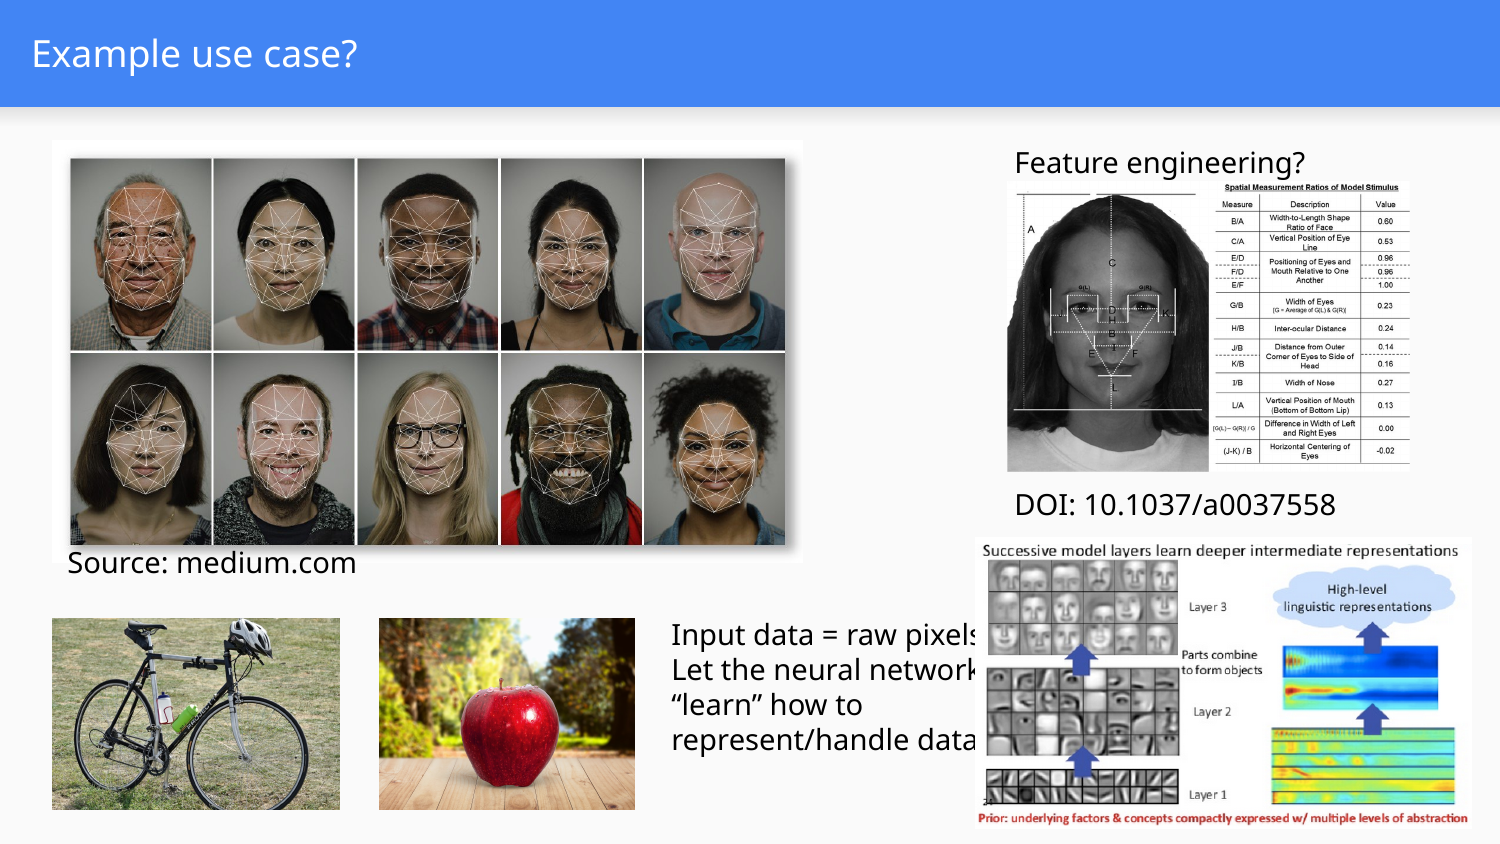

# Example use case?
Feature engineering?
DOI: 10.1037/a0037558
DOI: 10.1037/a0037558
Source: medium.com
Input data = raw pixels
Let the neural network
“learn” how to
represent/handle data